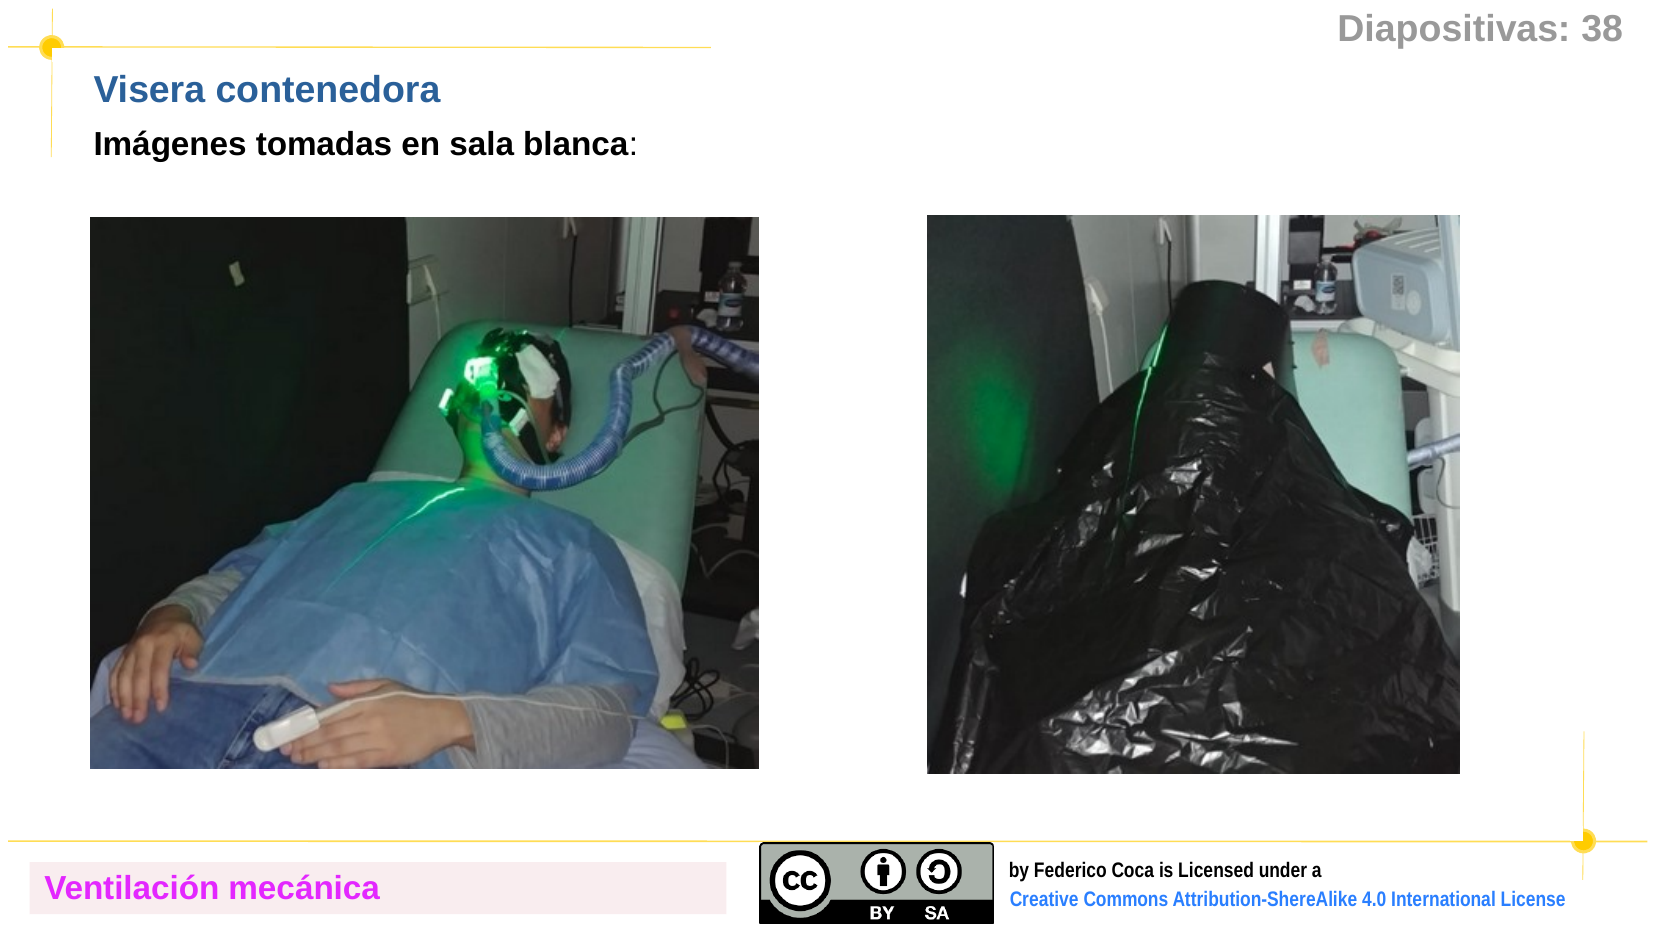

Diapositivas: 38
Visera contenedora
Imágenes tomadas en sala blanca:
Ventilación mecánica